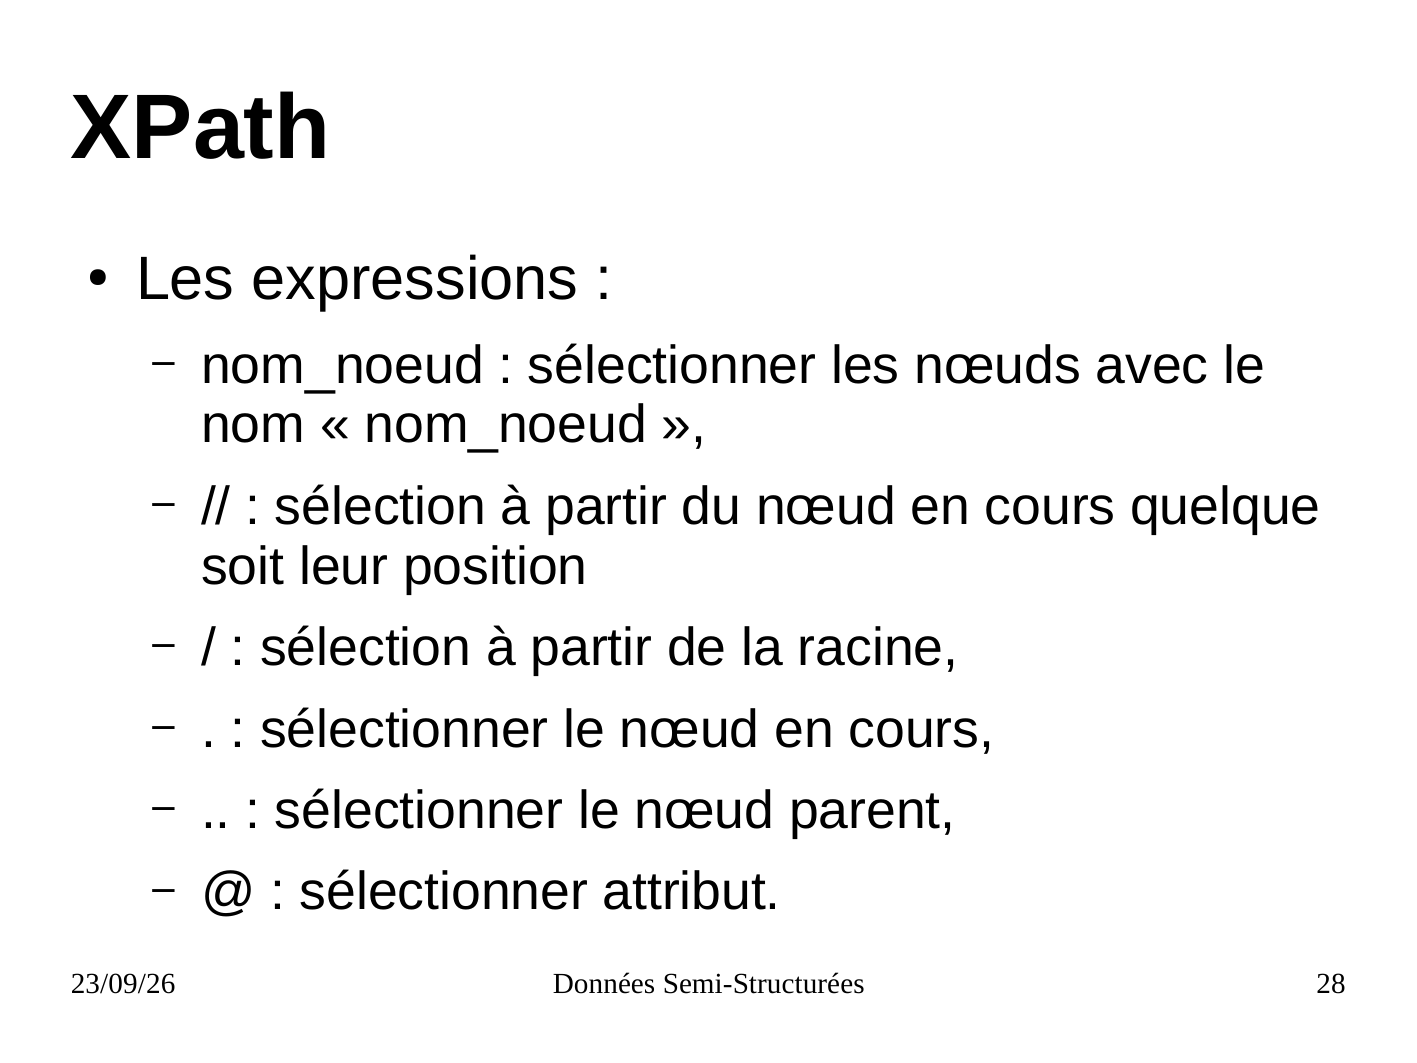

# XPath
Les expressions :
nom_noeud : sélectionner les nœuds avec le nom « nom_noeud »,
// : sélection à partir du nœud en cours quelque soit leur position
/ : sélection à partir de la racine,
. : sélectionner le nœud en cours,
.. : sélectionner le nœud parent,
@ : sélectionner attribut.
Données Semi-Structurées
28